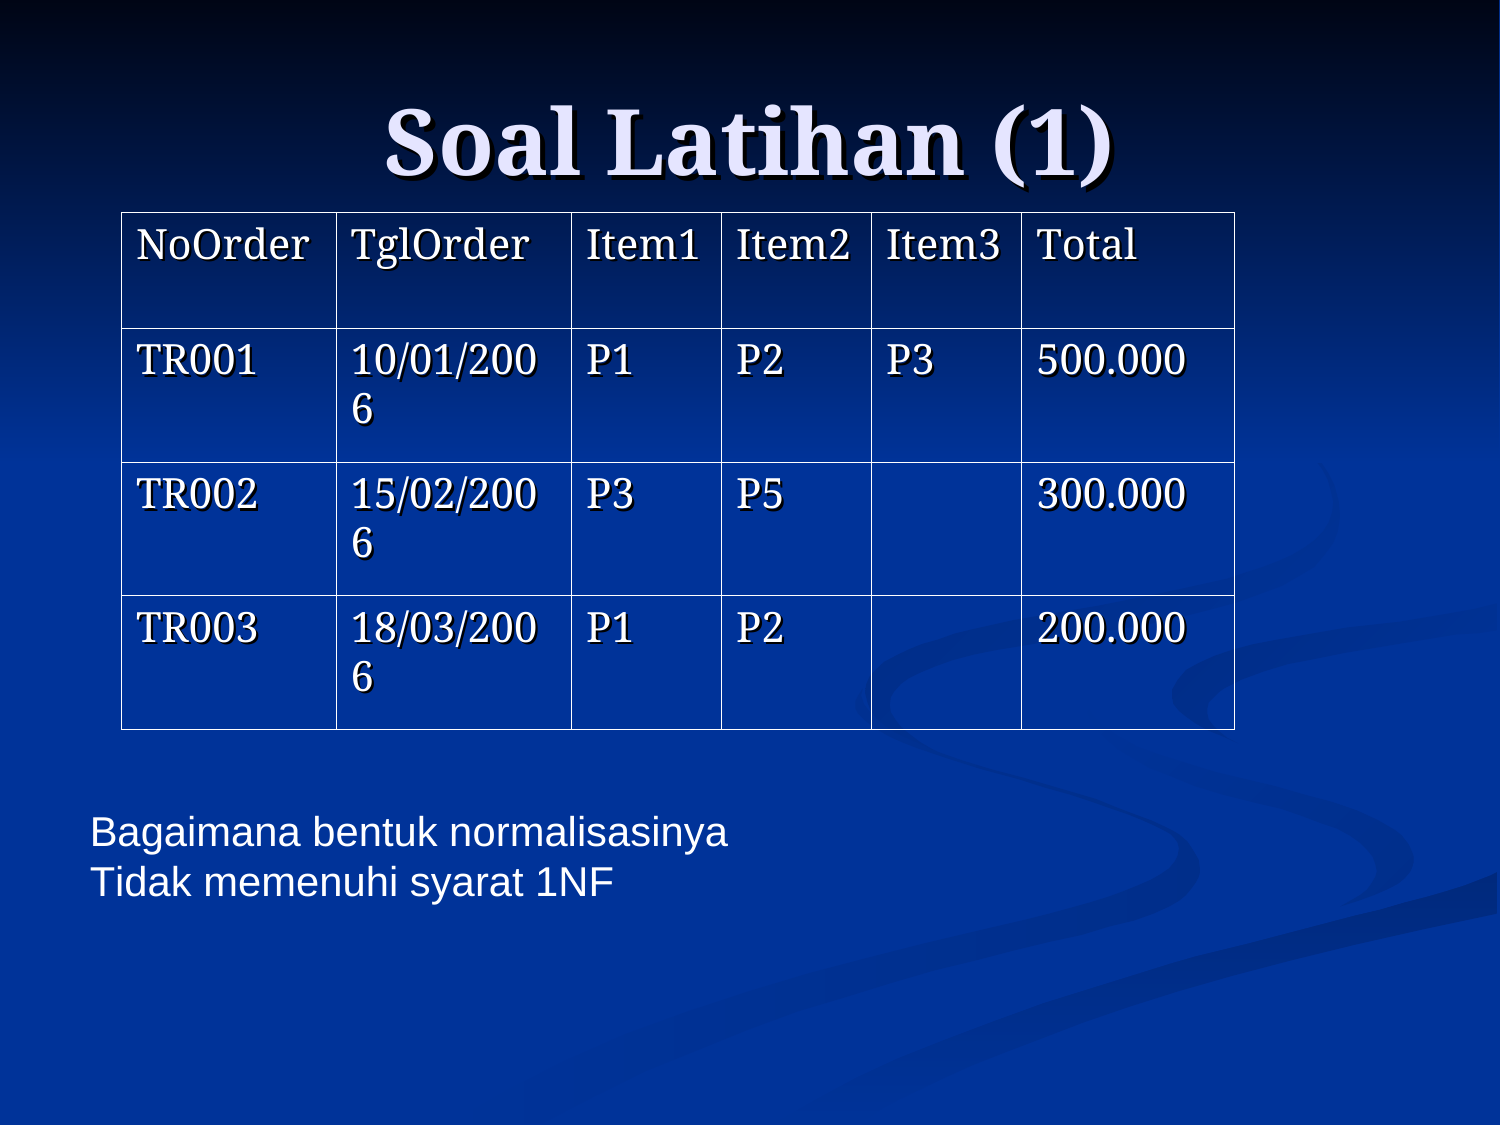

# Soal Latihan (1)
| NoOrder | TglOrder | Item1 | Item2 | Item3 | Total |
| --- | --- | --- | --- | --- | --- |
| TR001 | 10/01/2006 | P1 | P2 | P3 | 500.000 |
| TR002 | 15/02/2006 | P3 | P5 | | 300.000 |
| TR003 | 18/03/2006 | P1 | P2 | | 200.000 |
Bagaimana bentuk normalisasinya
Tidak memenuhi syarat 1NF